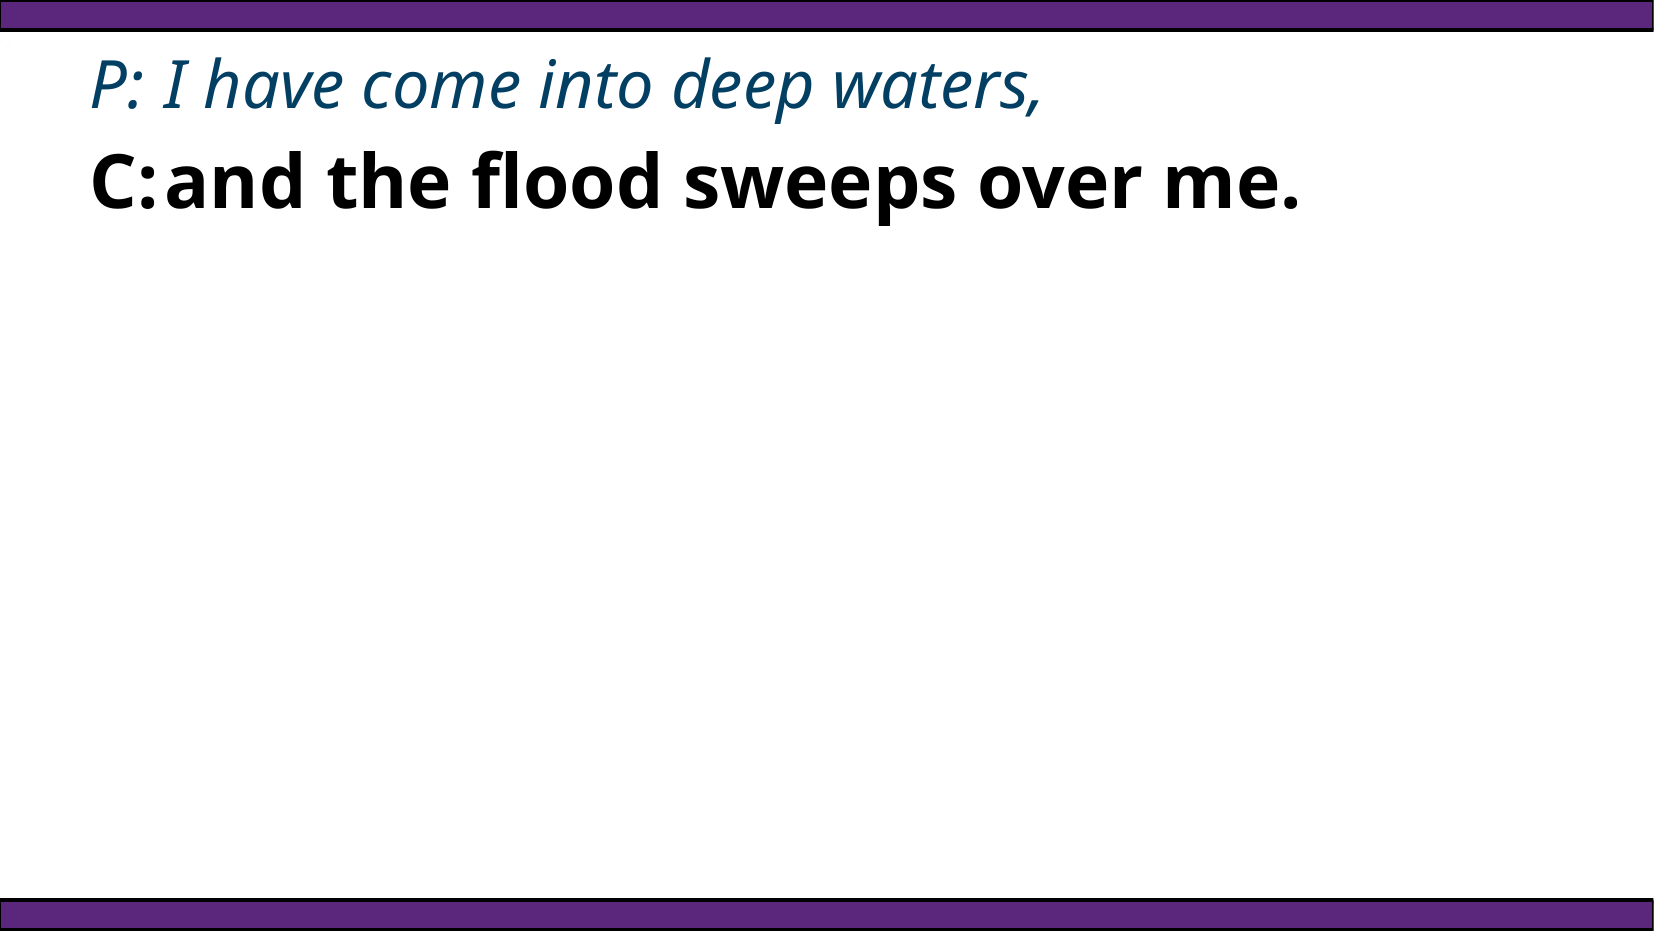

P:	I have come into deep waters,
C:	and the flood sweeps over me.